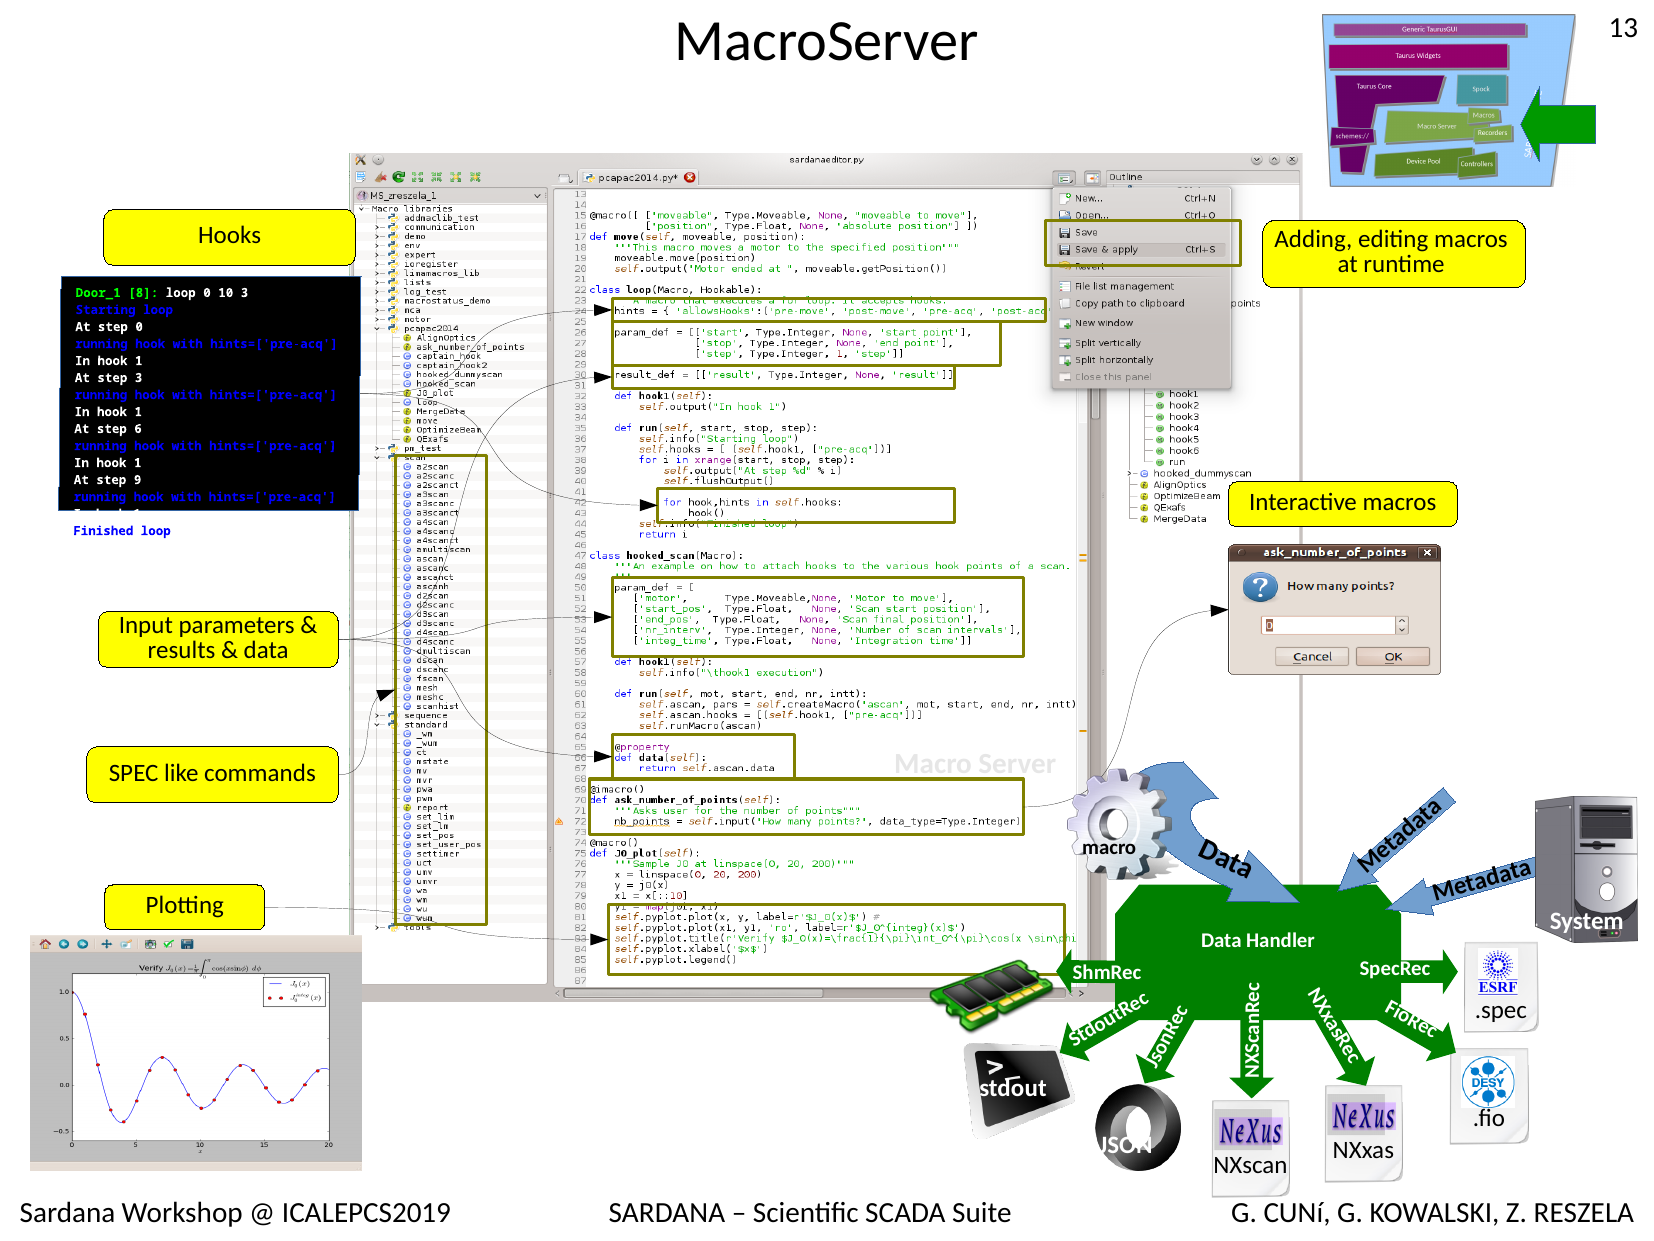

# MacroServer
13
Hooks
Adding, editing macros
at runtime
Door_1 [8]: loop 0 10 3
Starting loop
At step 0
running hook with hints=['pre-acq']
In hook 1
At step 3
running hook with hints=['pre-acq']
In hook 1
At step 6
running hook with hints=['pre-acq']
In hook 1
At step 9
running hook with hints=['pre-acq']
In hook 1
Finished loop
Interactive macros
Input parameters &
results & data
Data
Macro Server
SPEC like commands
macro
Metadata
Metadata
Data Handler
Plotting
System
.spec
SpecRec
ShmRec
NXScanRec
StdoutRec
JsonRec
FioRec
NXxasRec
.fio
stdout
NXxas
NXscan
JSON